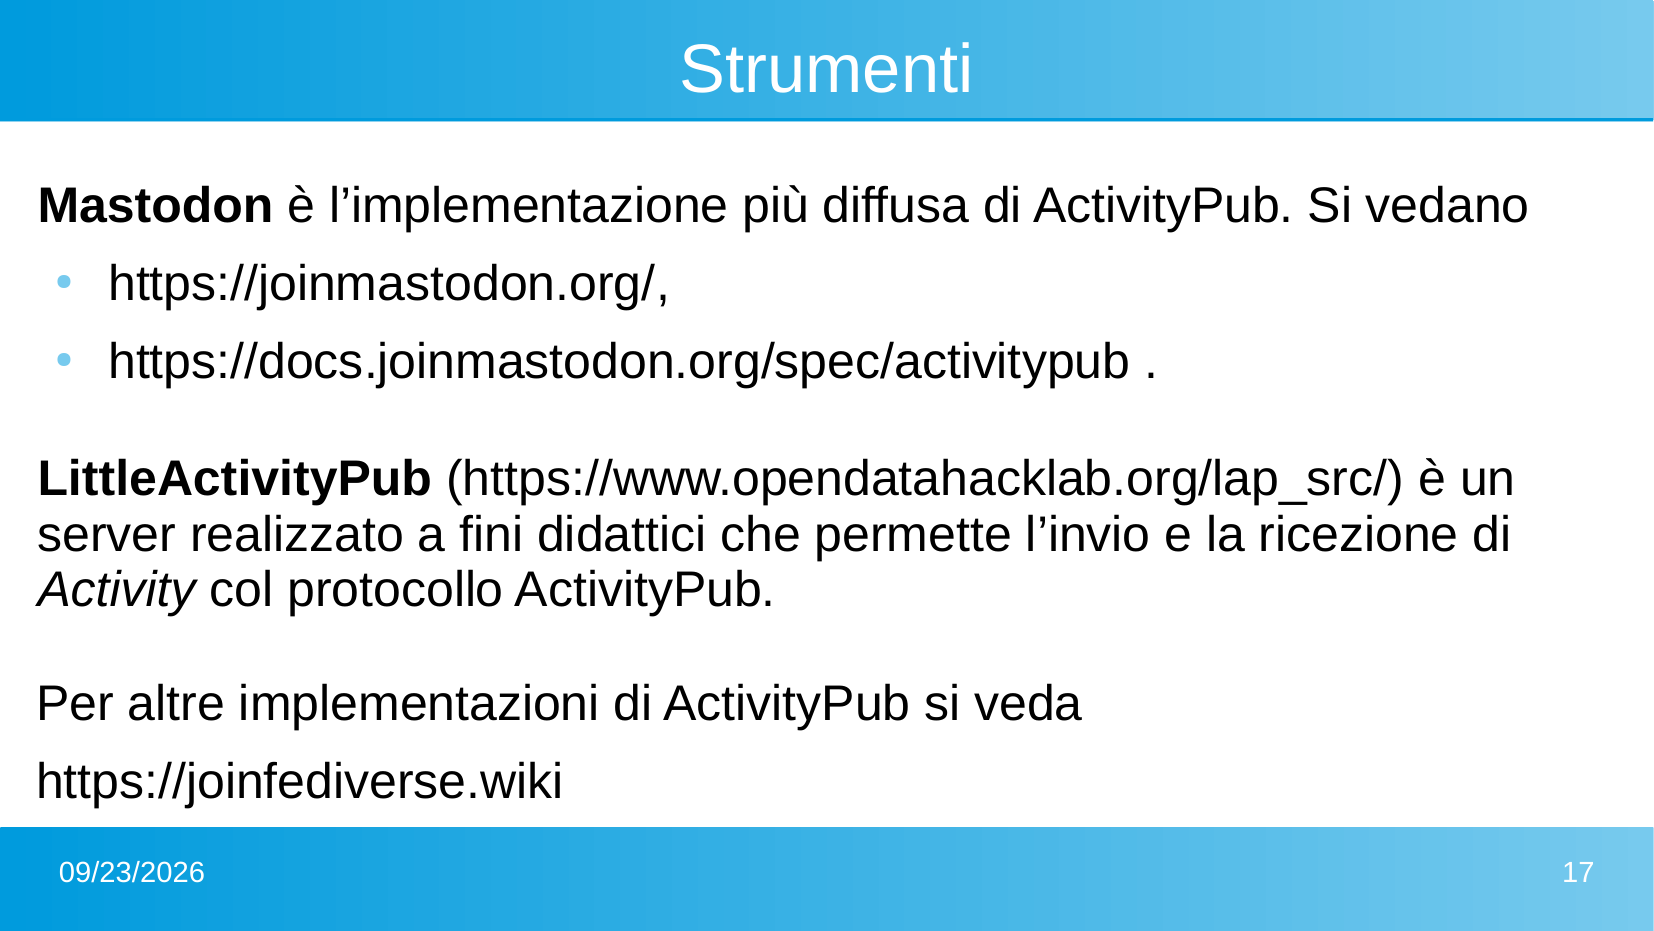

# Strumenti
Mastodon è l’implementazione più diffusa di ActivityPub. Si vedano
https://joinmastodon.org/,
https://docs.joinmastodon.org/spec/activitypub .
LittleActivityPub (https://www.opendatahacklab.org/lap_src/) è un server realizzato a fini didattici che permette l’invio e la ricezione di Activity col protocollo ActivityPub.
Per altre implementazioni di ActivityPub si veda
https://joinfediverse.wiki
17